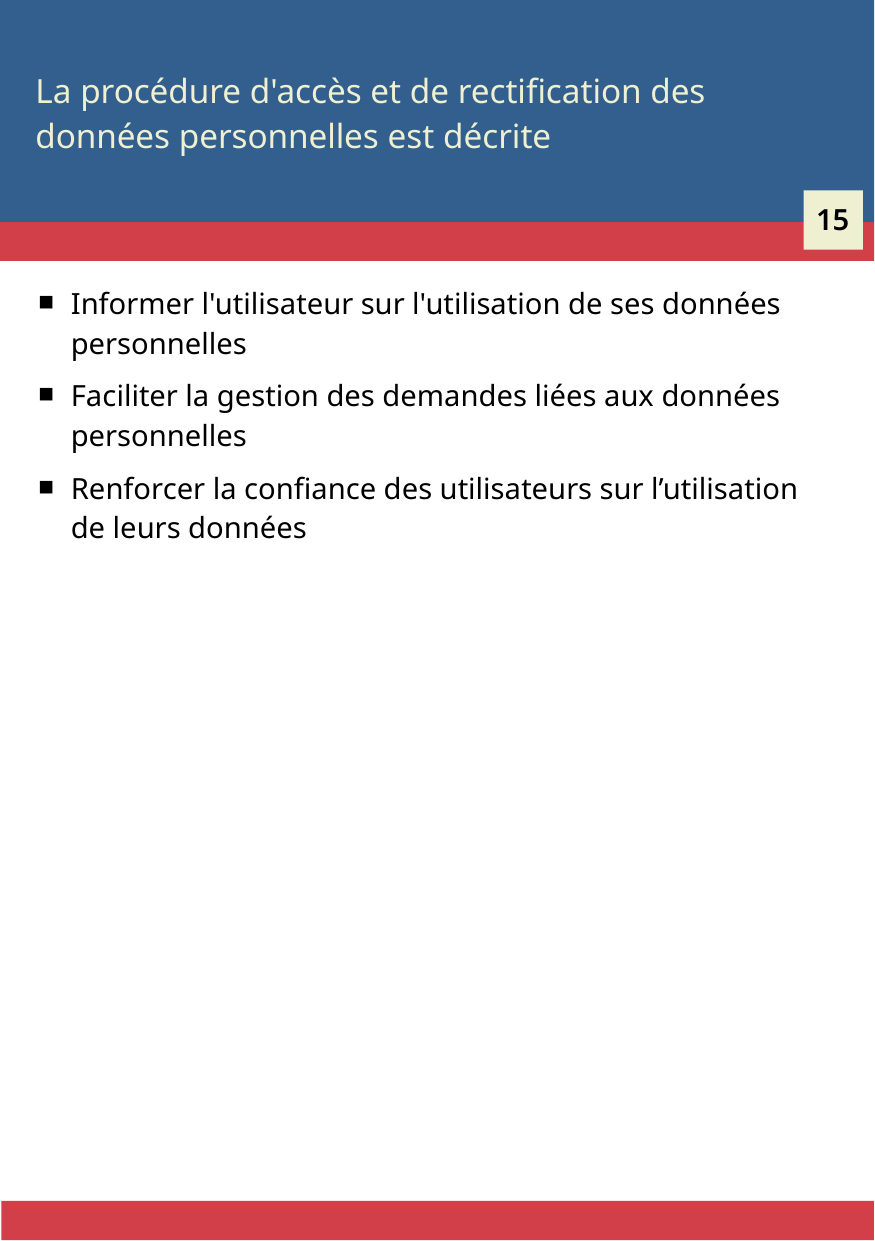

# La procédure d'accès et de rectification des données personnelles est décrite
15
Informer l'utilisateur sur l'utilisation de ses données personnelles
Faciliter la gestion des demandes liées aux données personnelles
Renforcer la confiance des utilisateurs sur l’utilisation de leurs données